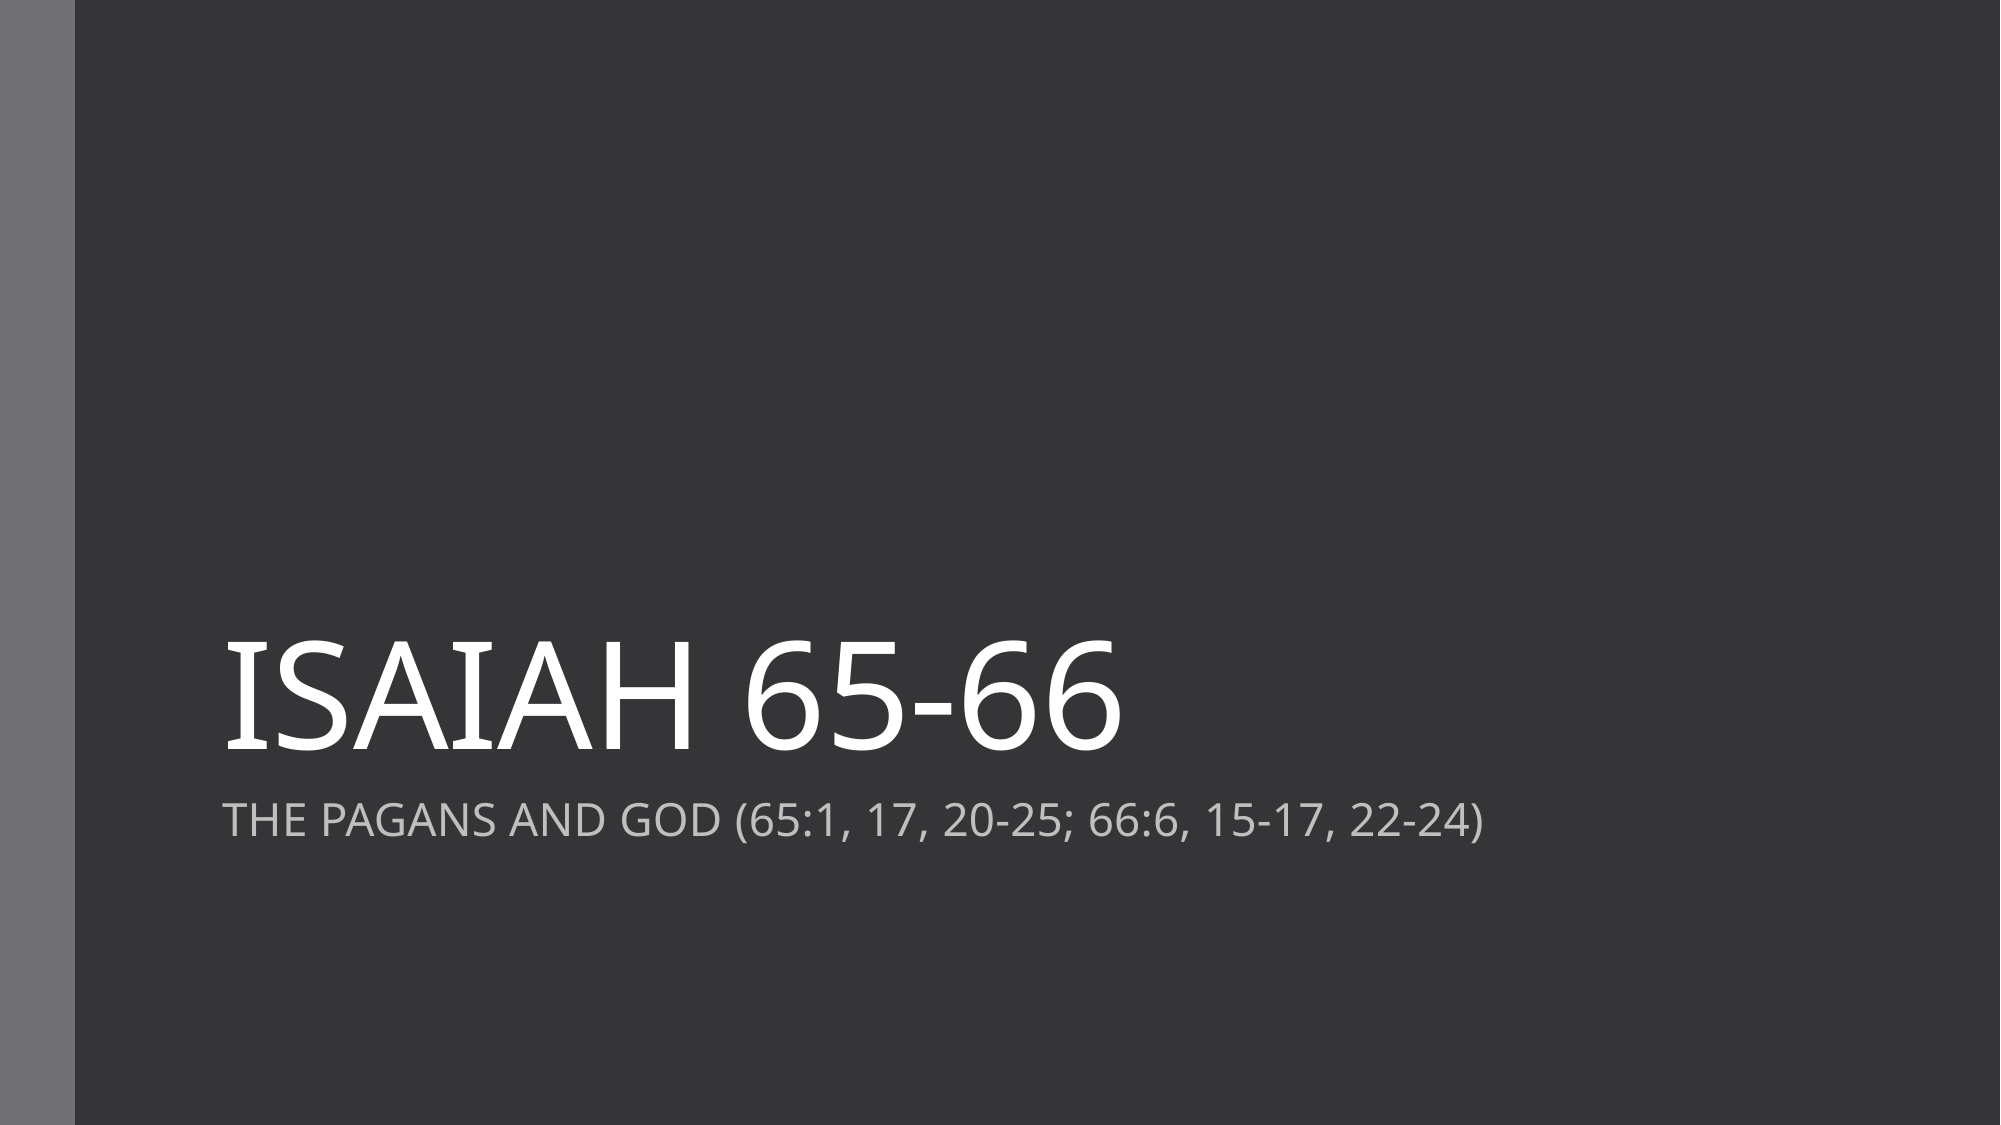

# ISAIAH 65-66
THE PAGANS AND GOD (65:1, 17, 20-25; 66:6, 15-17, 22-24)